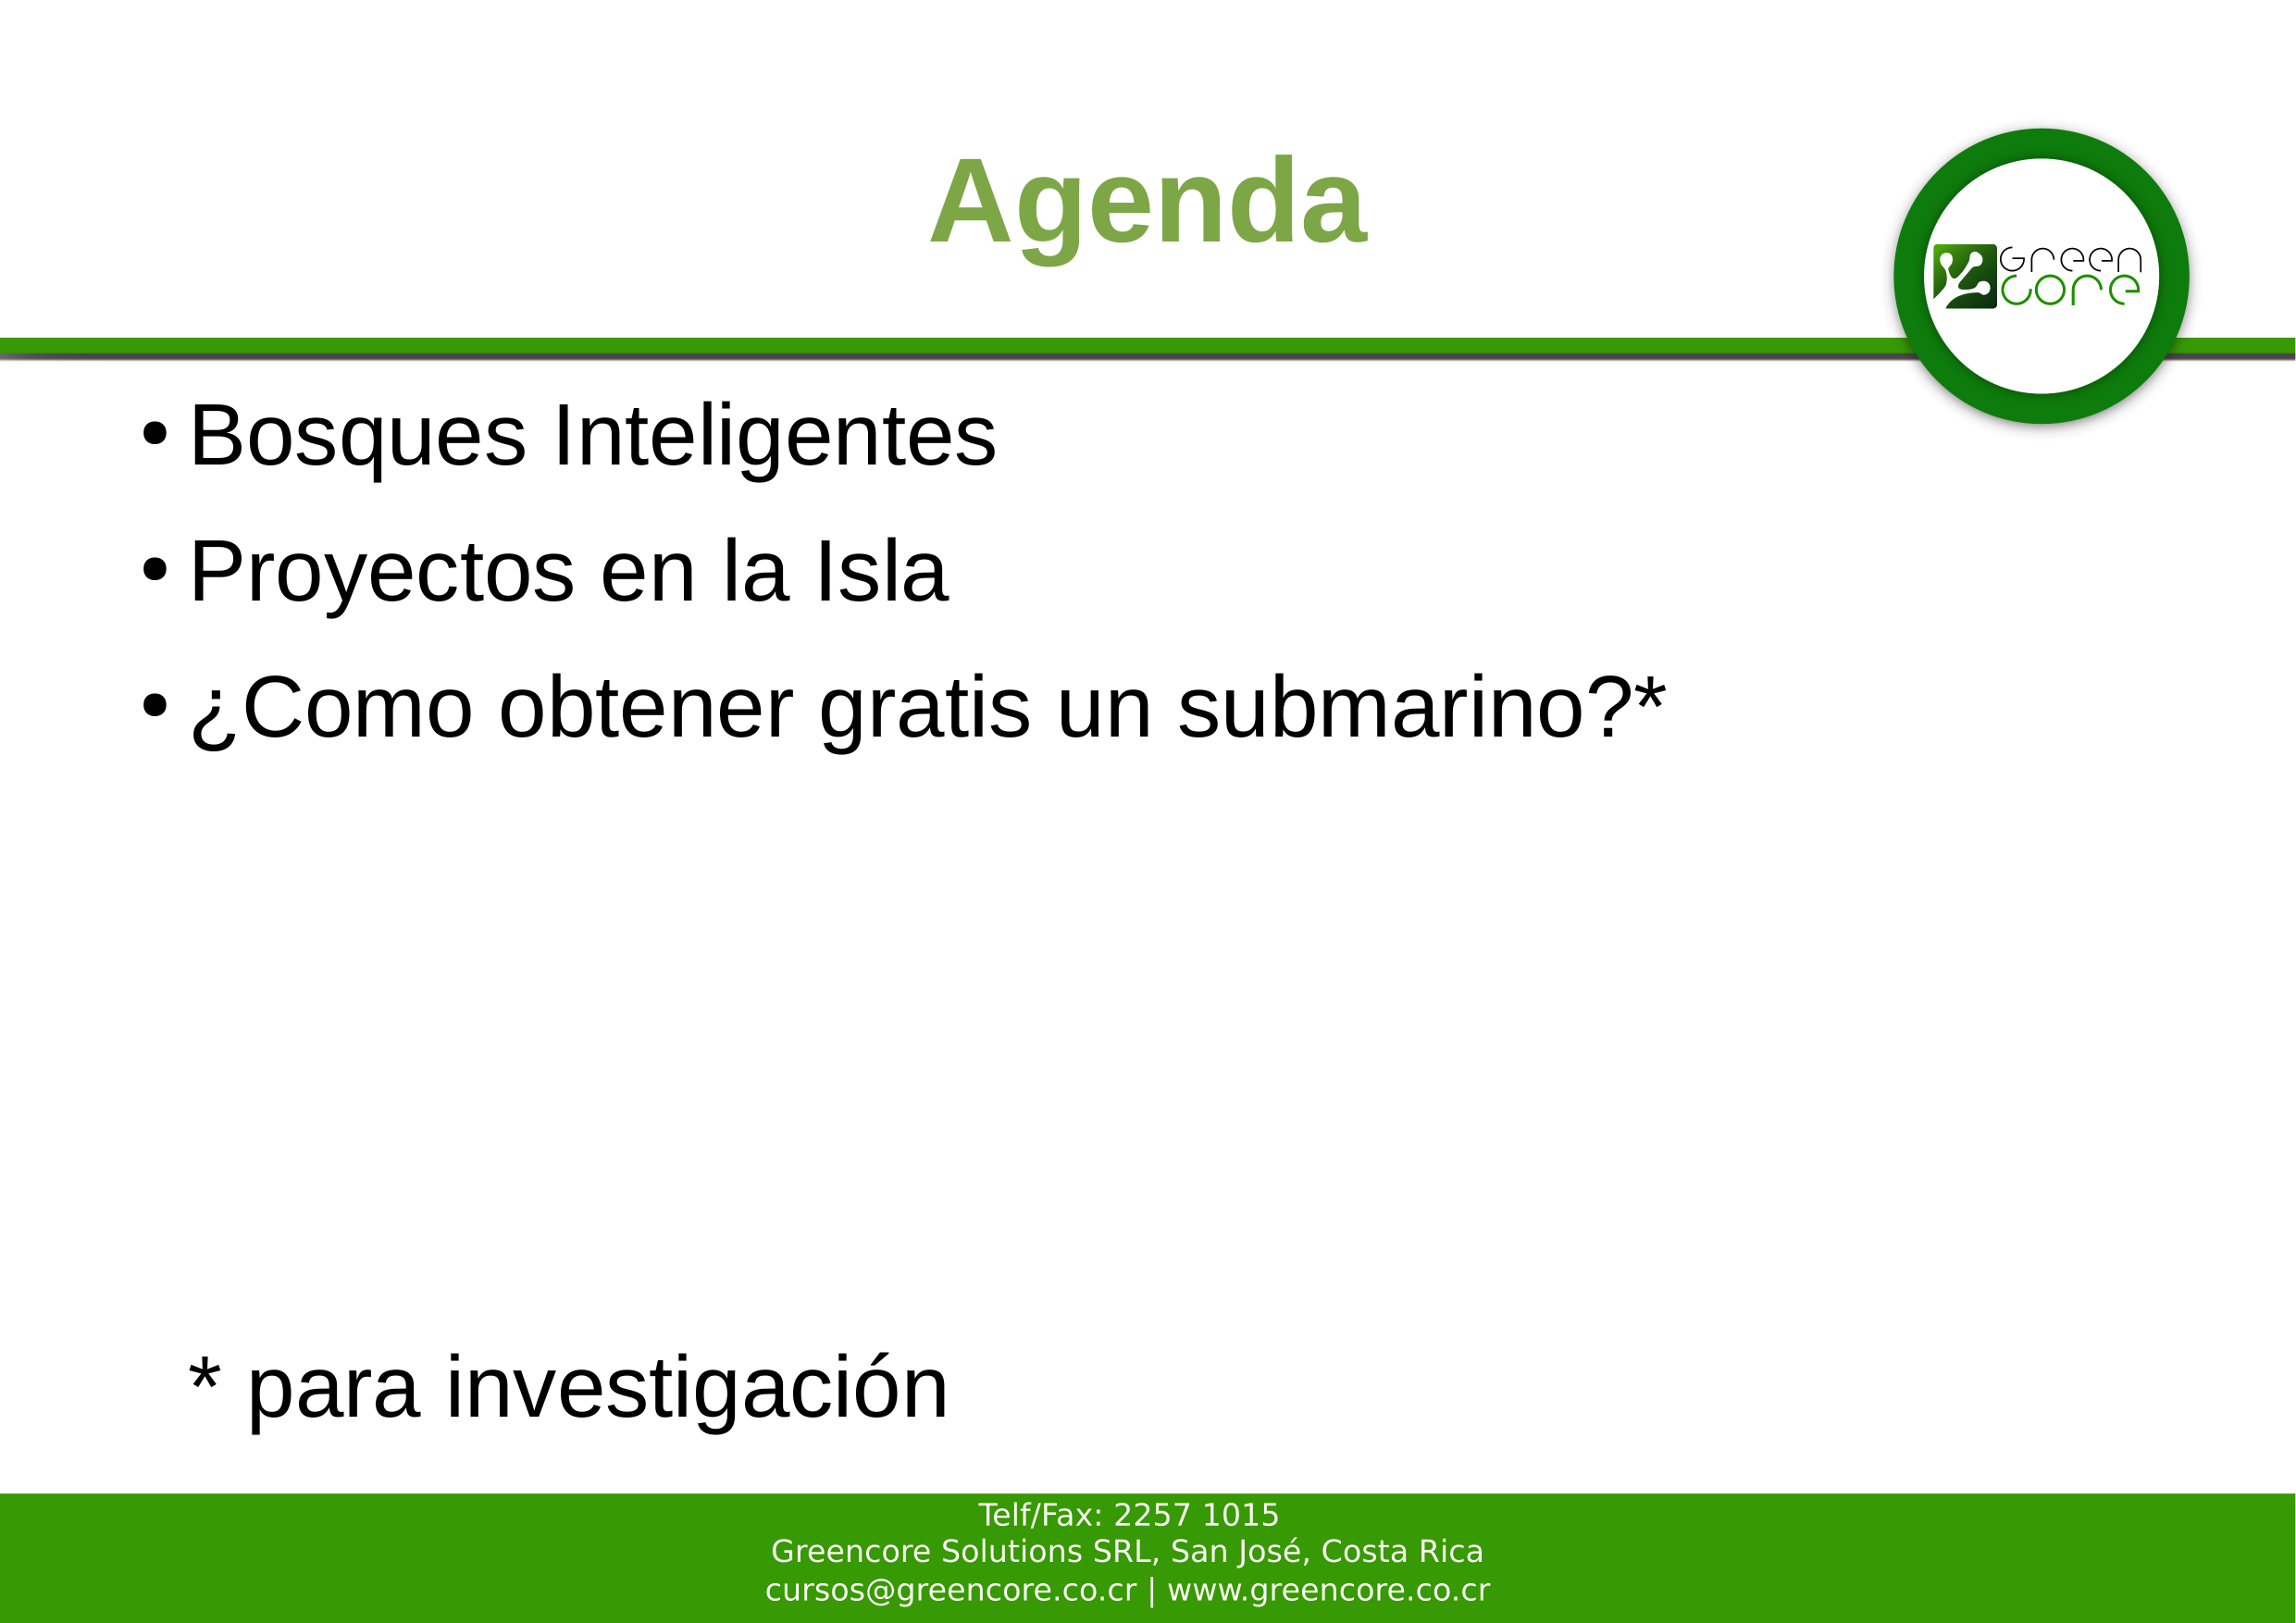

# Agenda
Bosques Inteligentes
Proyectos en la Isla
¿Como obtener gratis un submarino?*
* para investigación